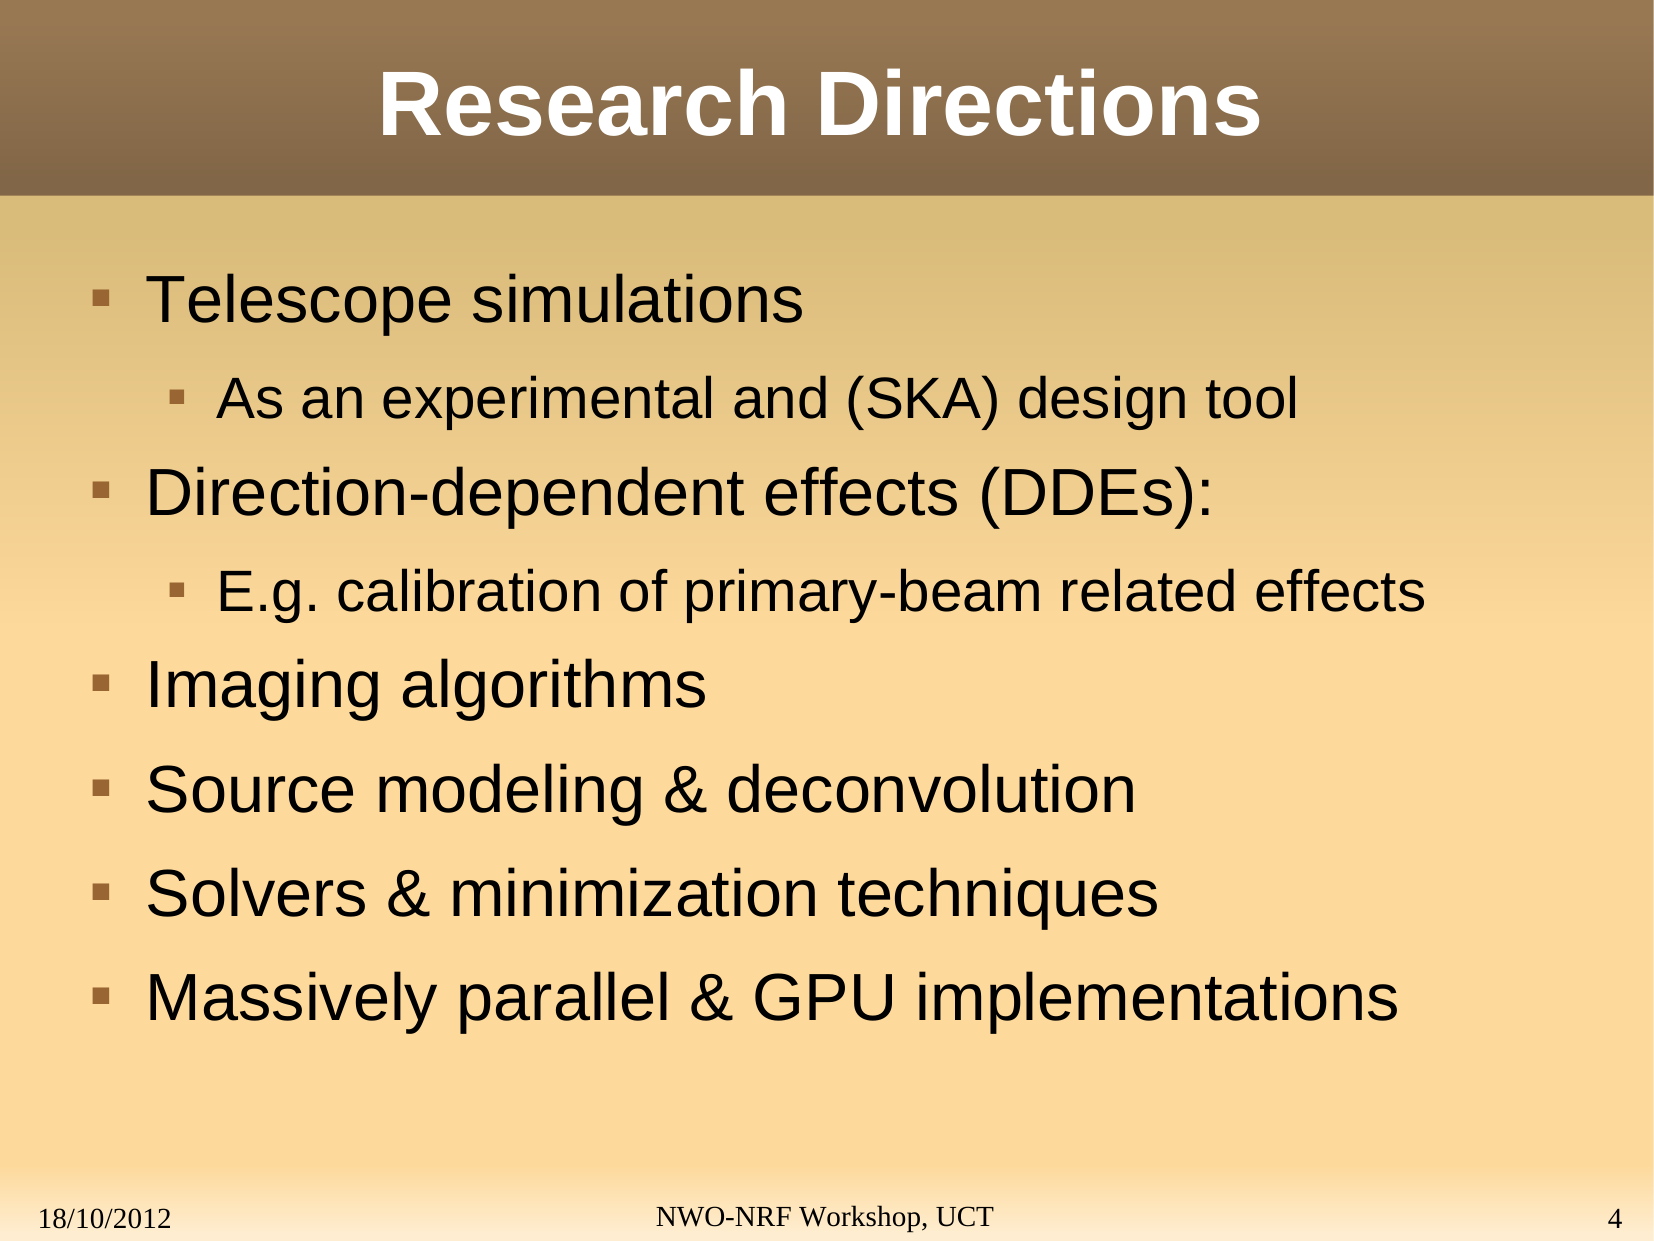

# Research Directions
Telescope simulations
As an experimental and (SKA) design tool
Direction-dependent effects (DDEs):
E.g. calibration of primary-beam related effects
Imaging algorithms
Source modeling & deconvolution
Solvers & minimization techniques
Massively parallel & GPU implementations
NWO-NRF Workshop, UCT
18/10/2012
4